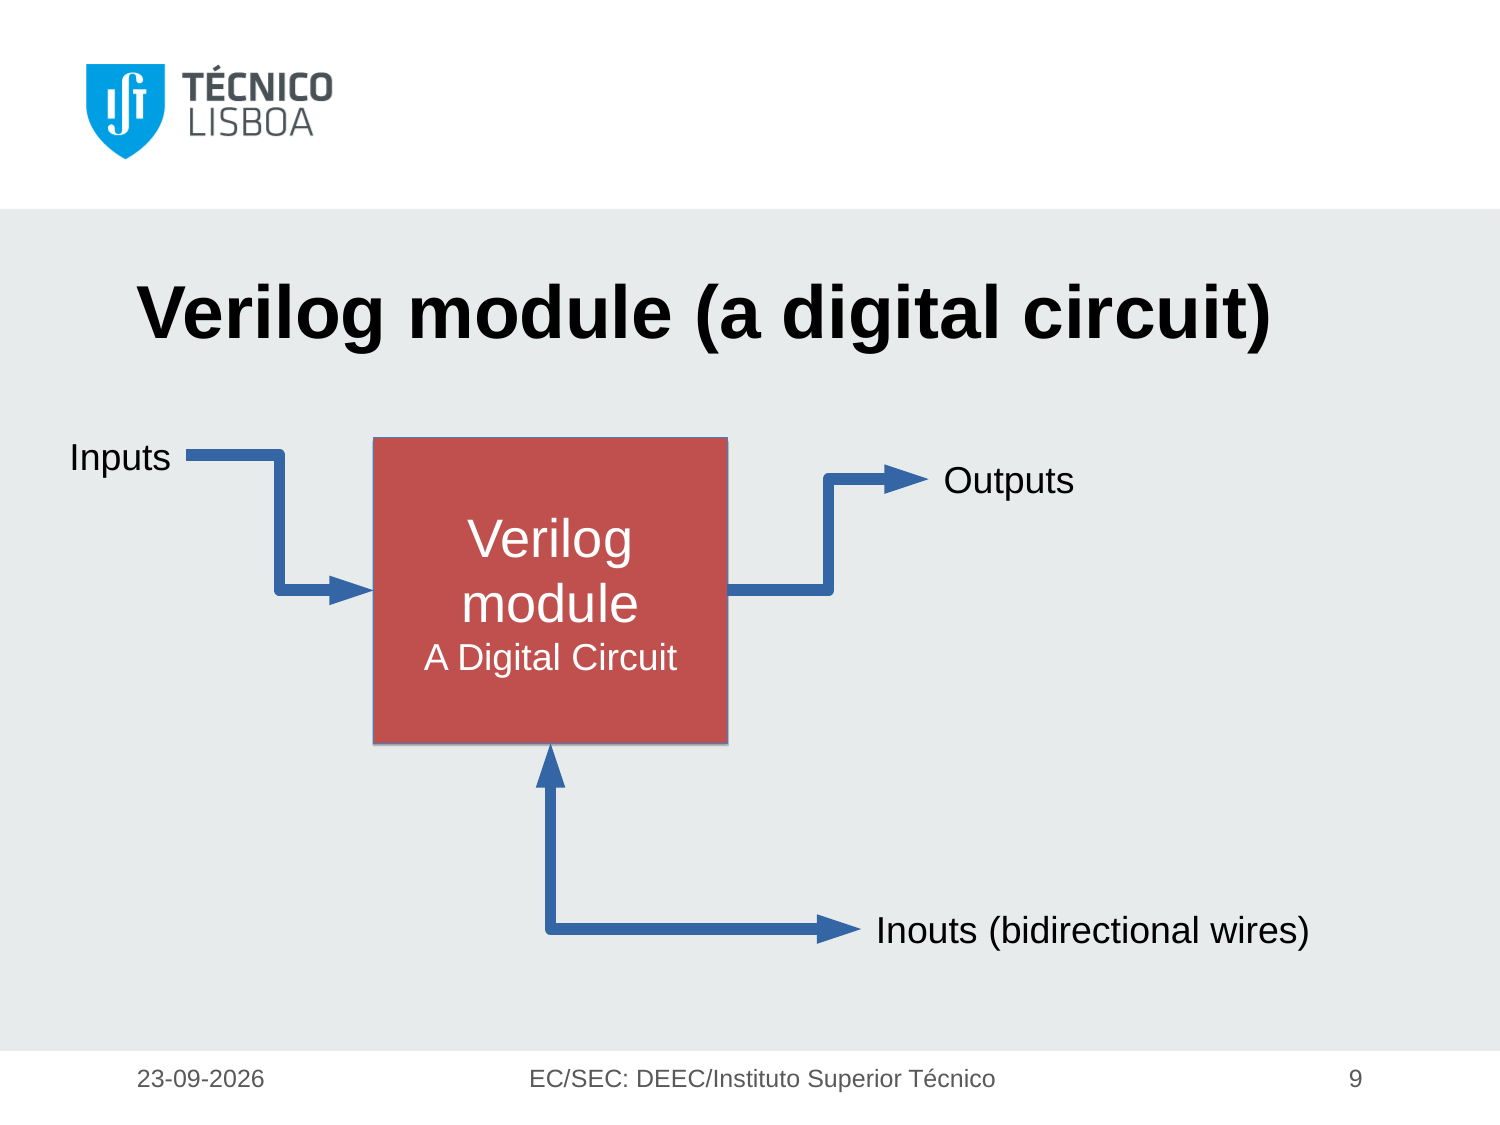

# Verilog module (a digital circuit)
Inputs
Verilog module
A Digital Circuit
Outputs
Inouts (bidirectional wires)
EC/SEC: DEEC/Instituto Superior Técnico